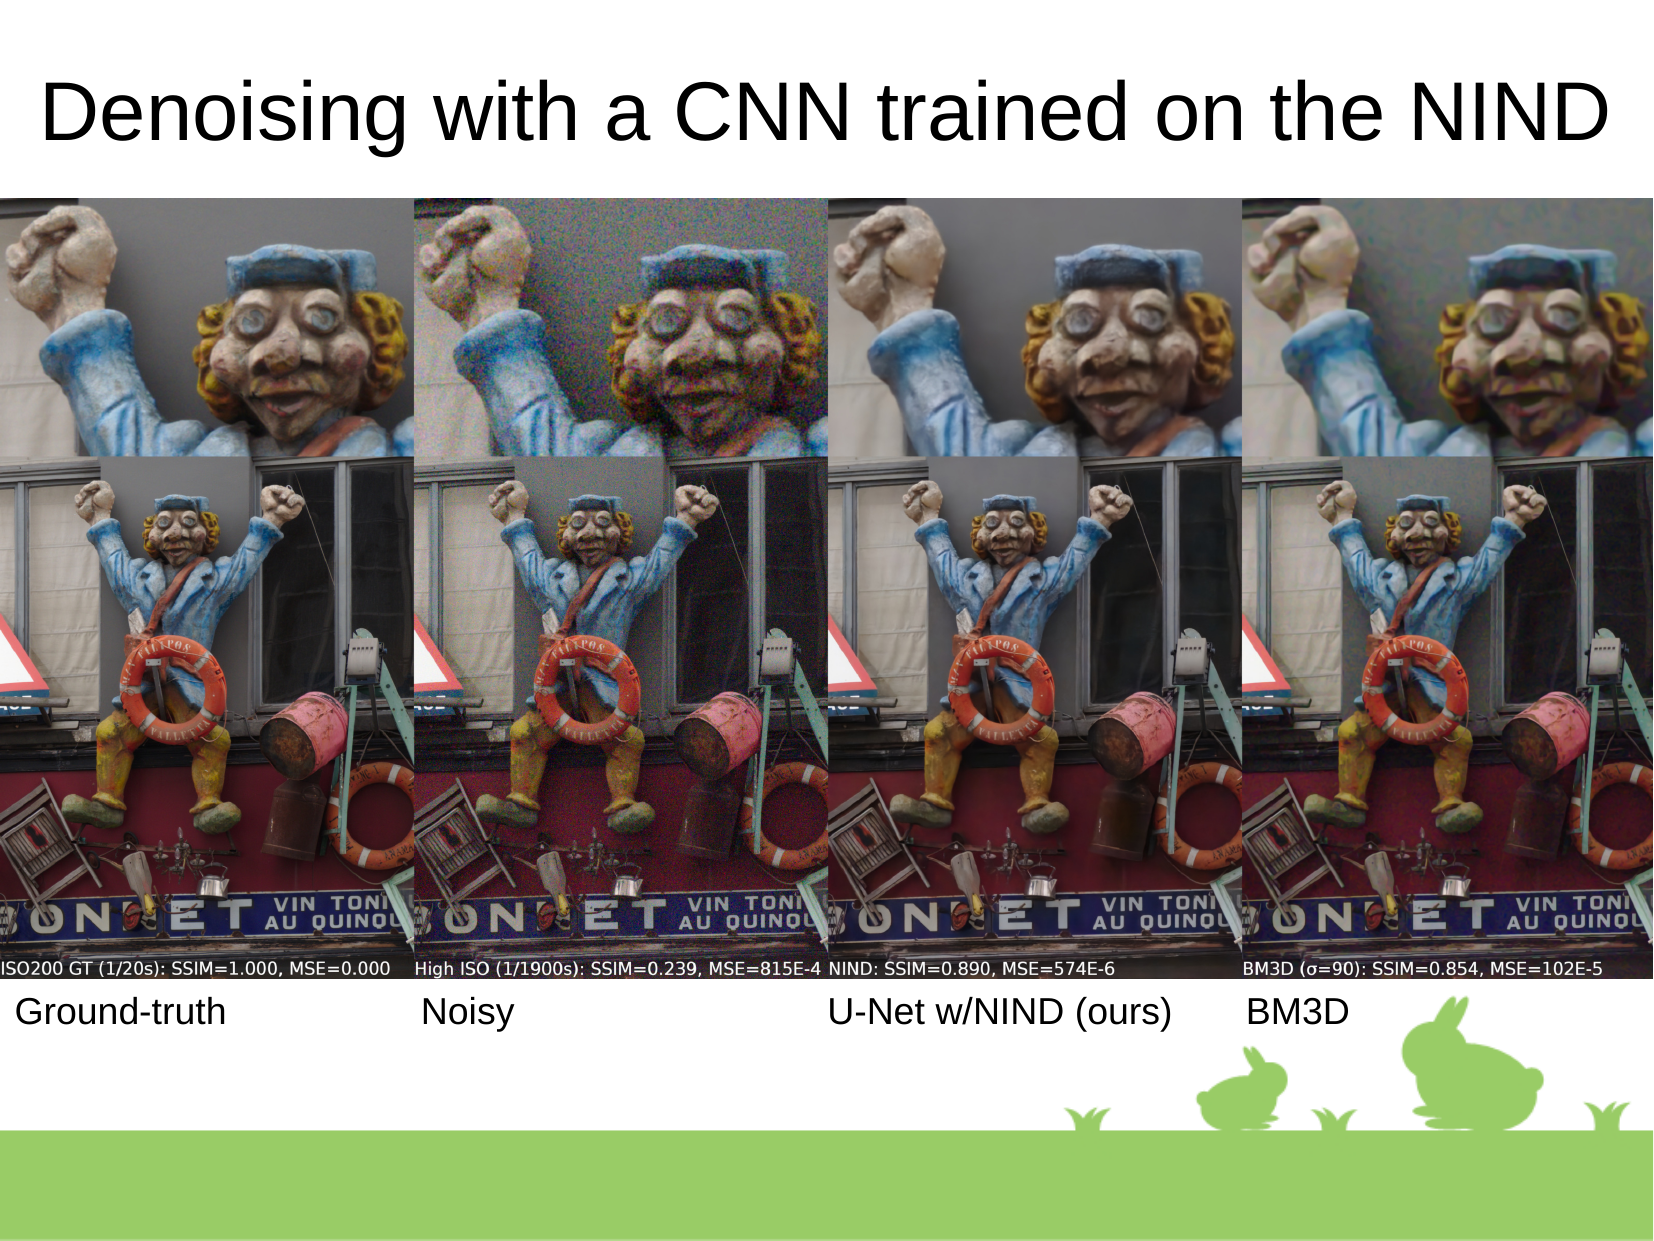

# Denoising with a CNN trained on the NIND
Ground-truth		 	 Noisy				 U-Net w/NIND (ours)	 BM3D